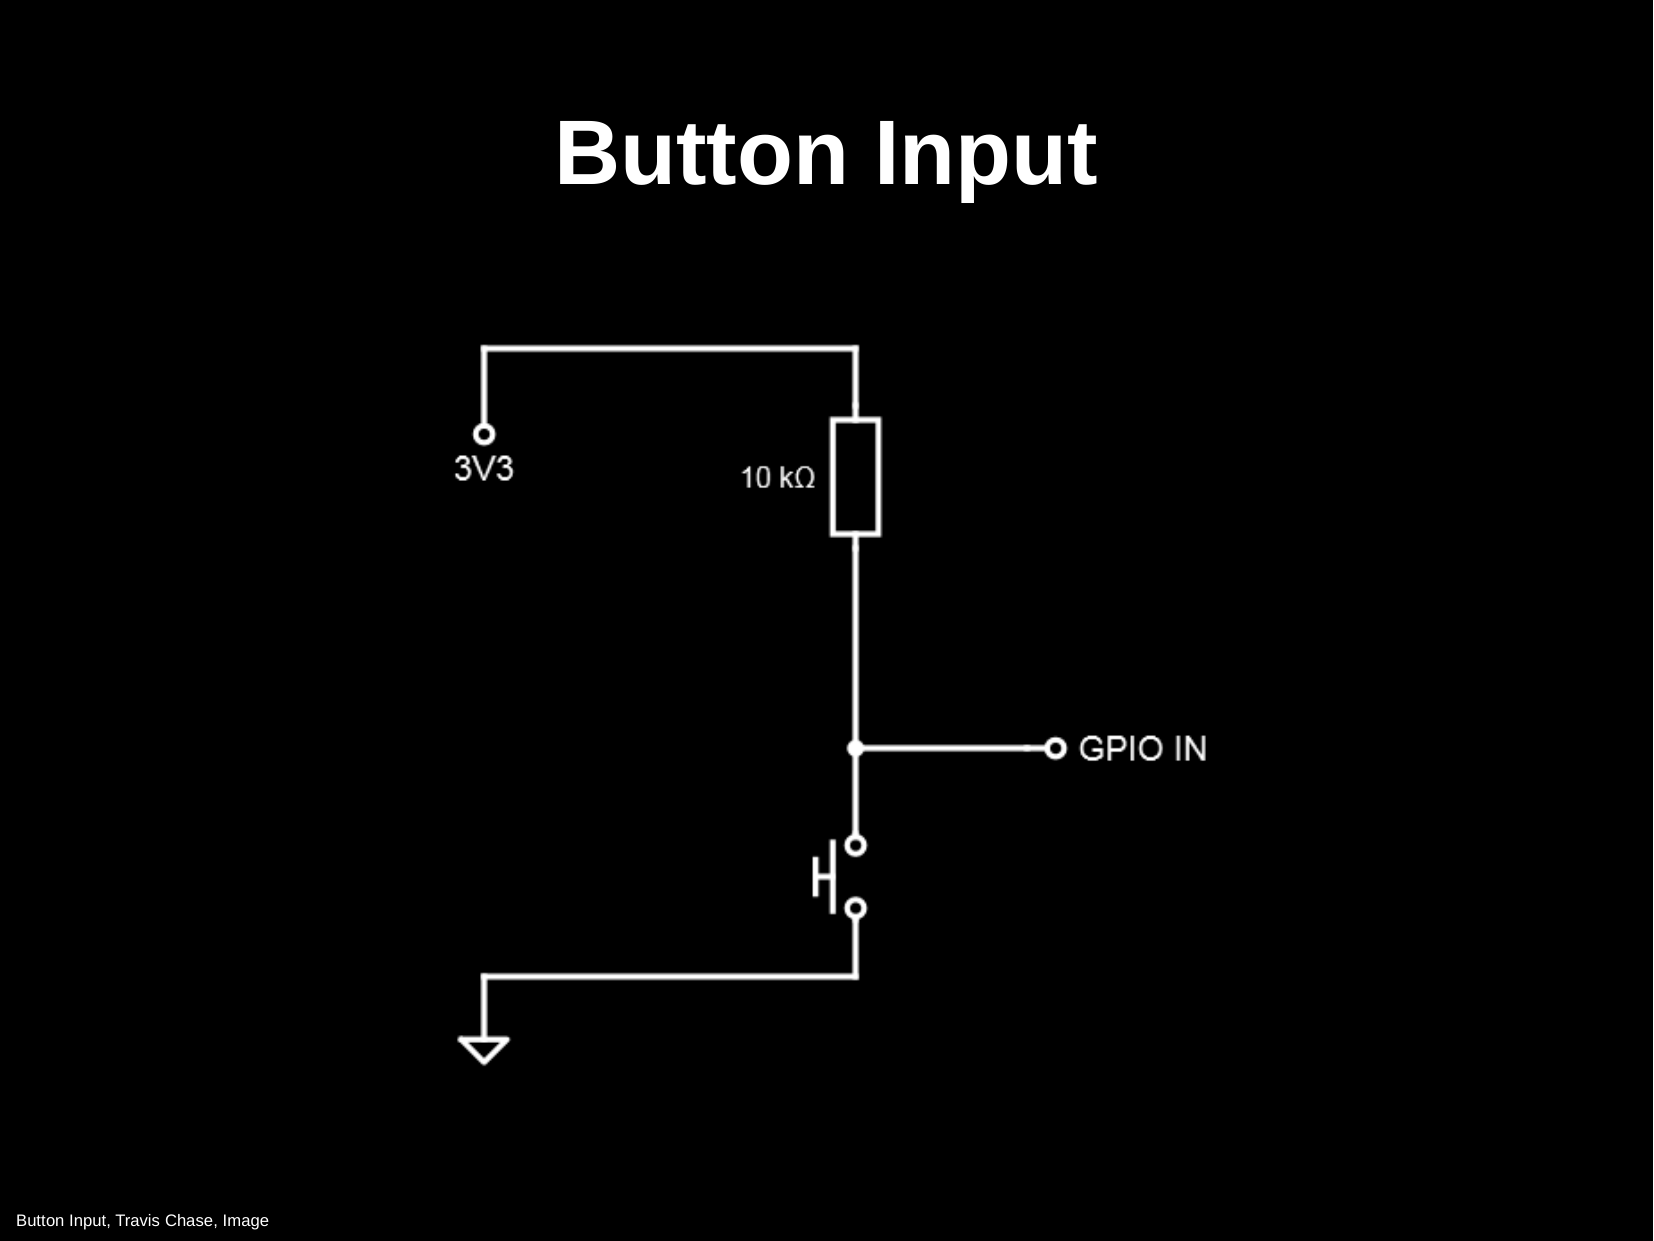

# Button Input
Button Input, Travis Chase, Image